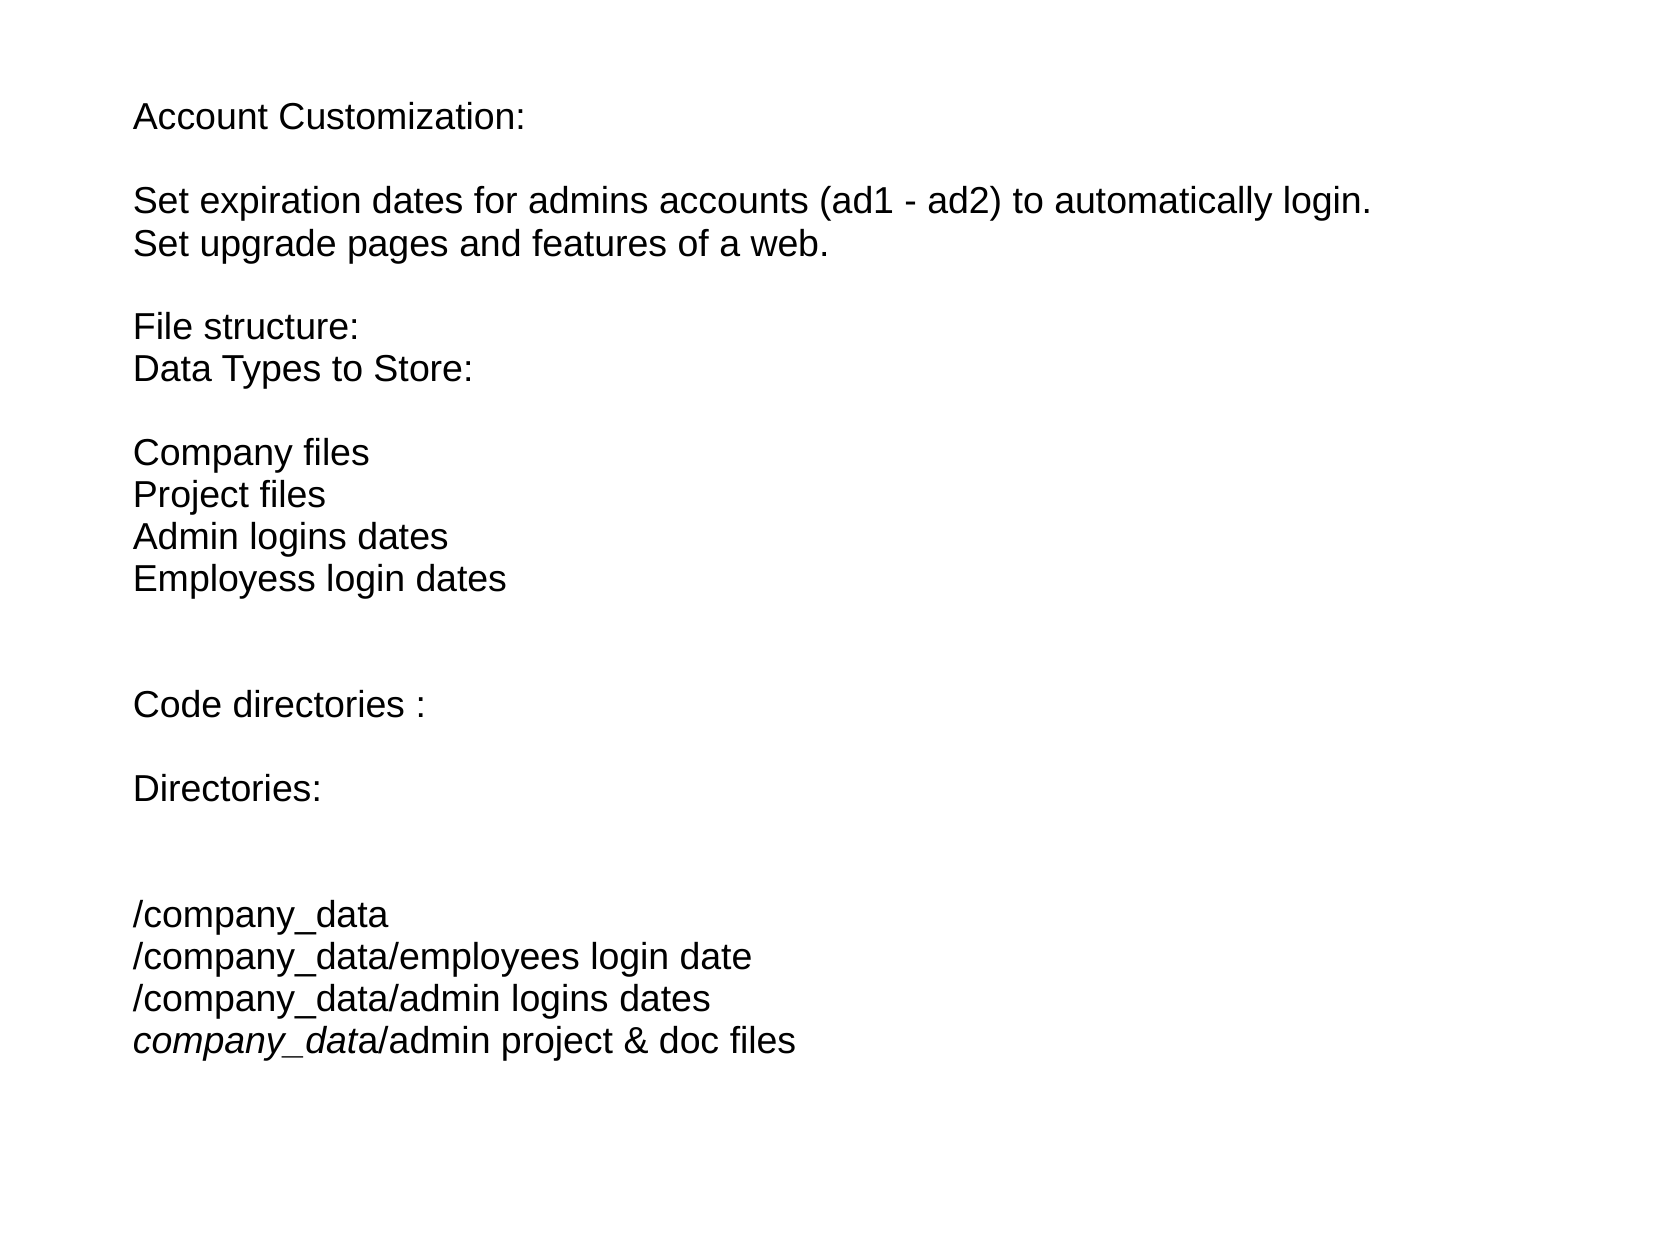

Account Customization:
Set expiration dates for admins accounts (ad1 - ad2) to automatically login.
Set upgrade pages and features of a web.
File structure:
Data Types to Store:
Company files
Project files
Admin logins dates
Employess login dates
Code directories :
Directories:
/company_data
/company_data/employees login date
/company_data/admin logins dates
company_data/admin project & doc files